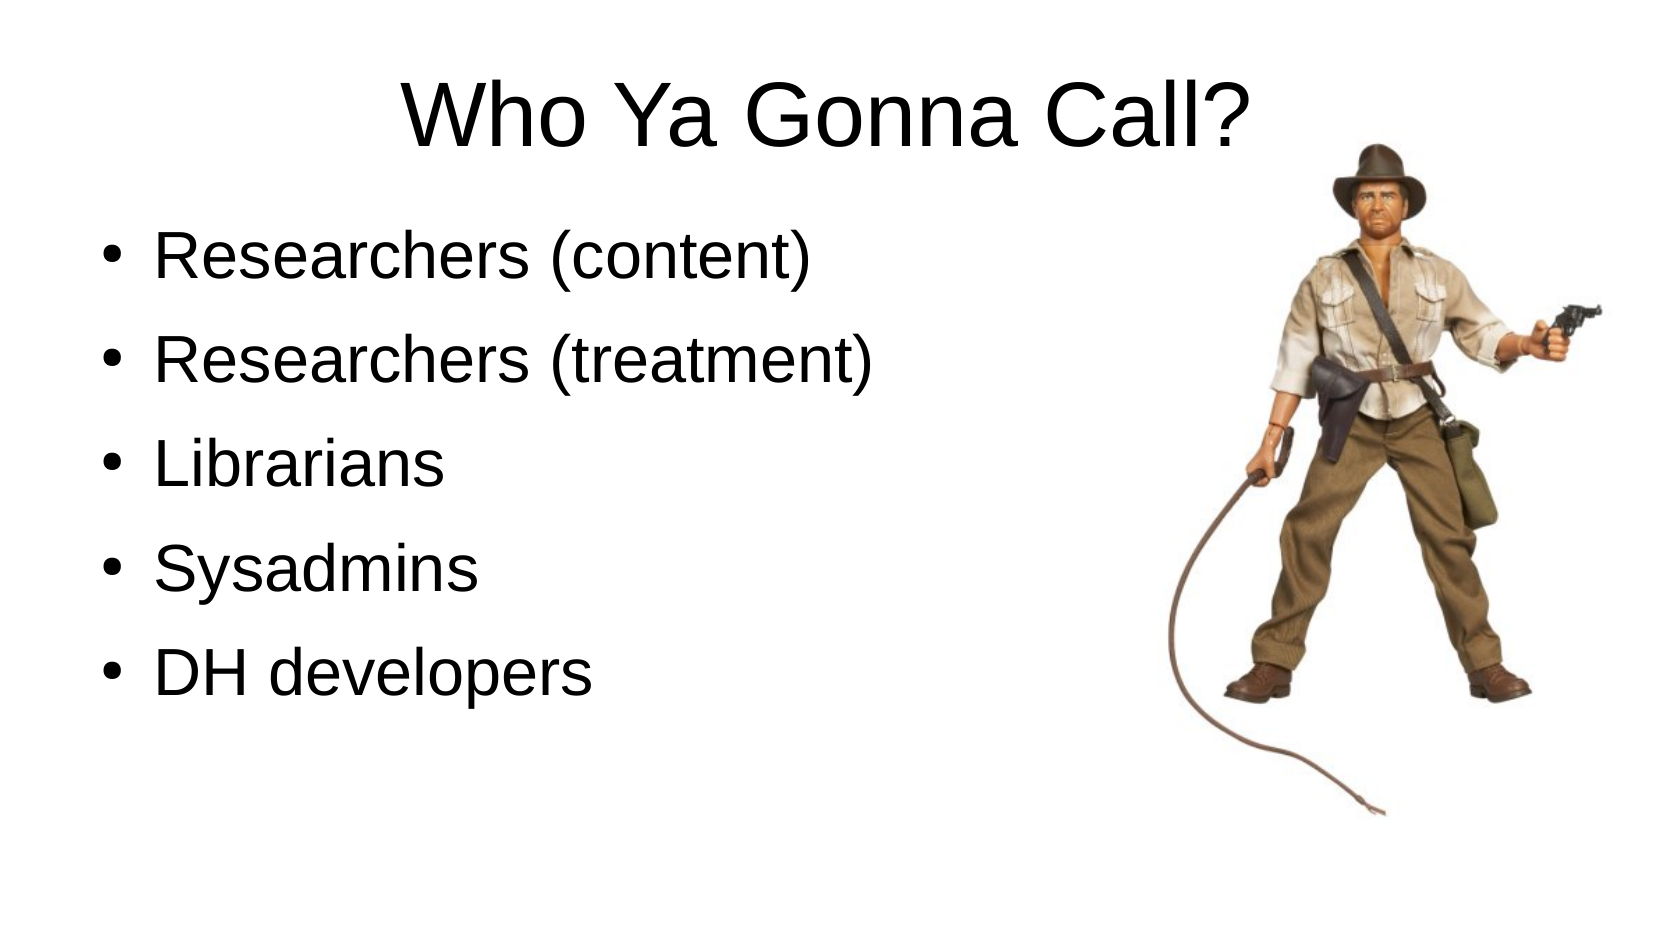

# Who Ya Gonna Call?
Researchers (content)
Researchers (treatment)
Librarians
Sysadmins
DH developers